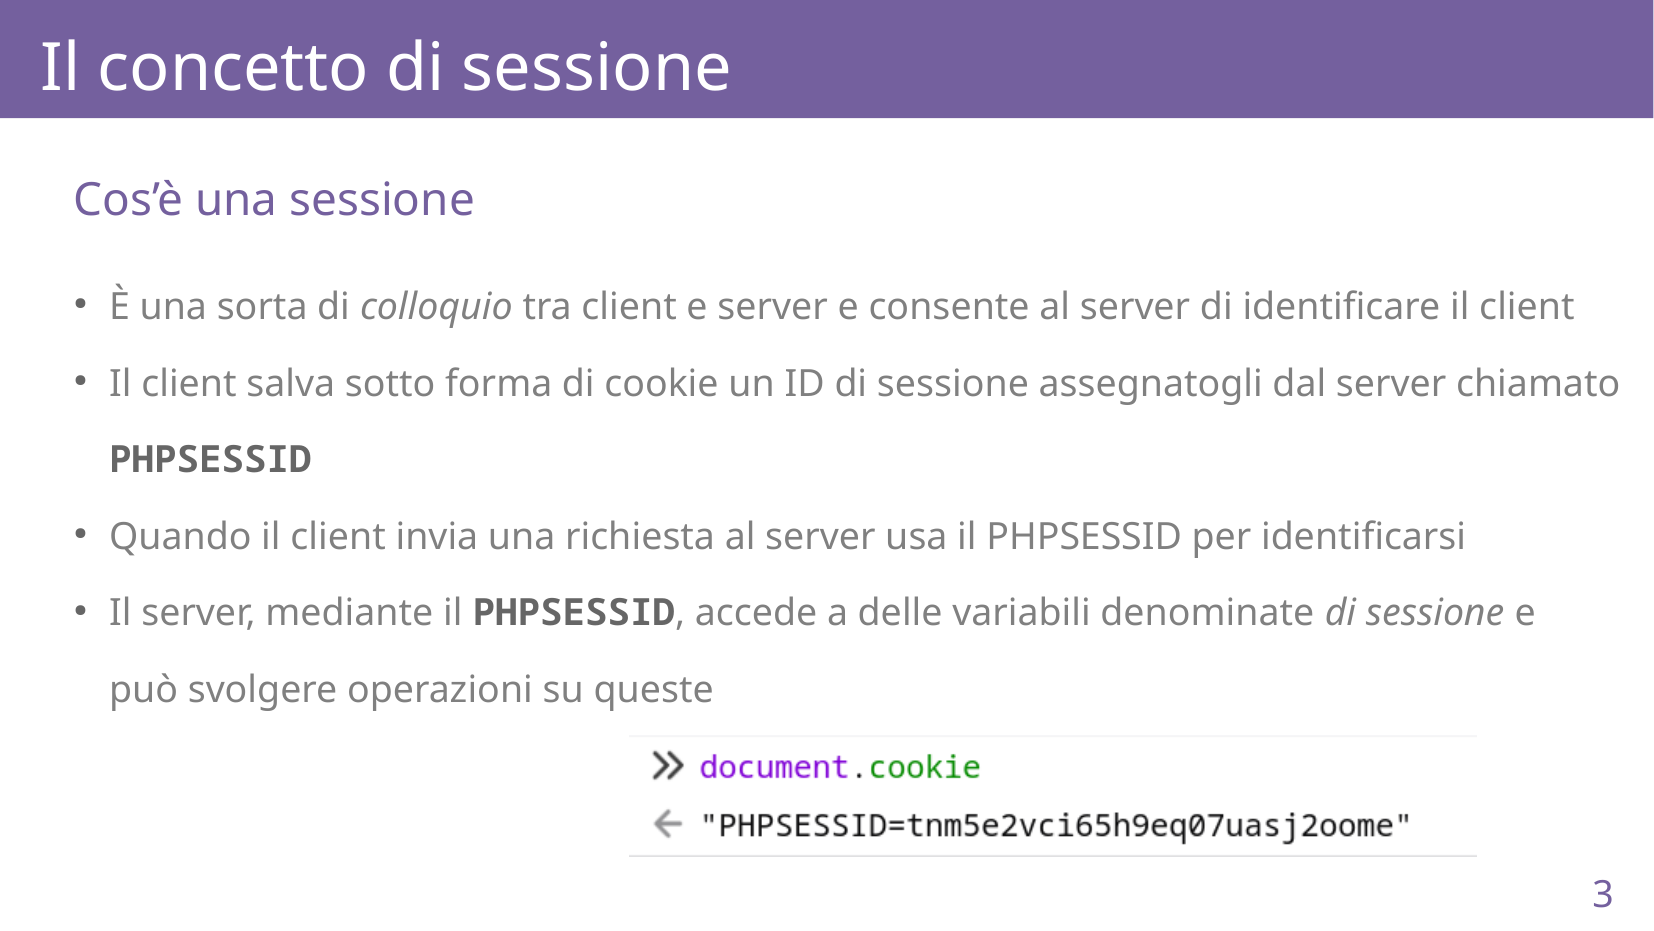

Il concetto di sessione
Cos’è una sessione
È una sorta di colloquio tra client e server e consente al server di identificare il client
Il client salva sotto forma di cookie un ID di sessione assegnatogli dal server chiamato
PHPSESSID
Quando il client invia una richiesta al server usa il PHPSESSID per identificarsi
Il server, mediante il PHPSESSID, accede a delle variabili denominate di sessione e
può svolgere operazioni su queste